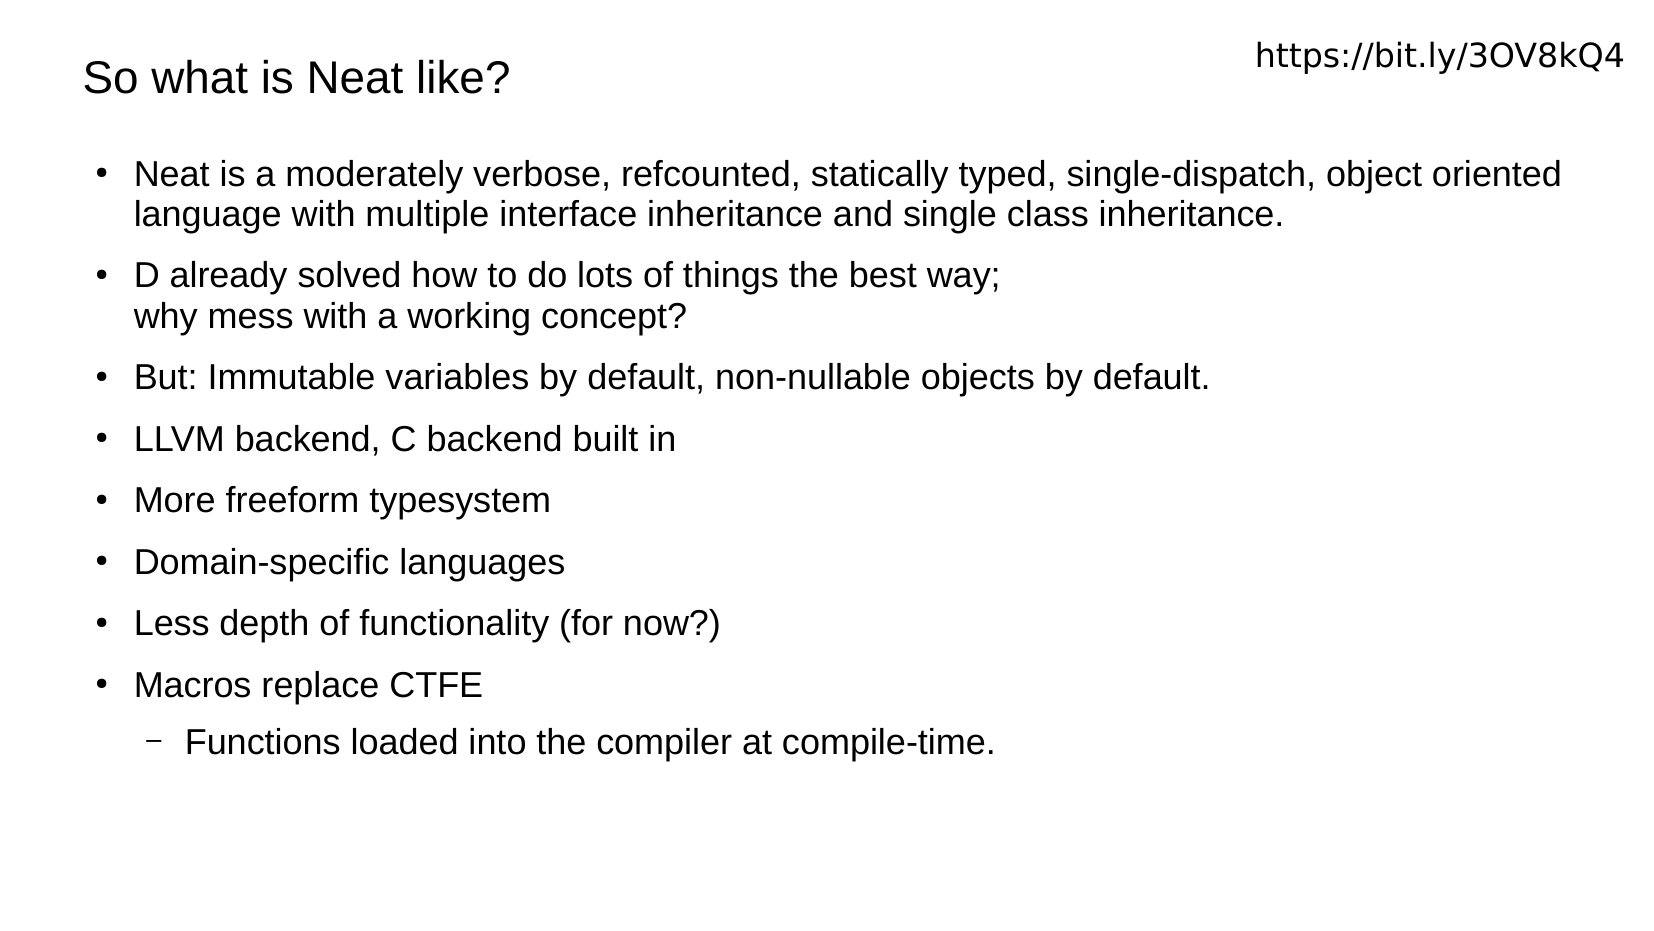

# So what is Neat like?
Neat is a moderately verbose, refcounted, statically typed, single-dispatch, object oriented language with multiple interface inheritance and single class inheritance.
D already solved how to do lots of things the best way;
why mess with a working concept?
But: Immutable variables by default, non-nullable objects by default.
LLVM backend, C backend built in
More freeform typesystem
Domain-specific languages
Less depth of functionality (for now?)
Macros replace CTFE
Functions loaded into the compiler at compile-time.